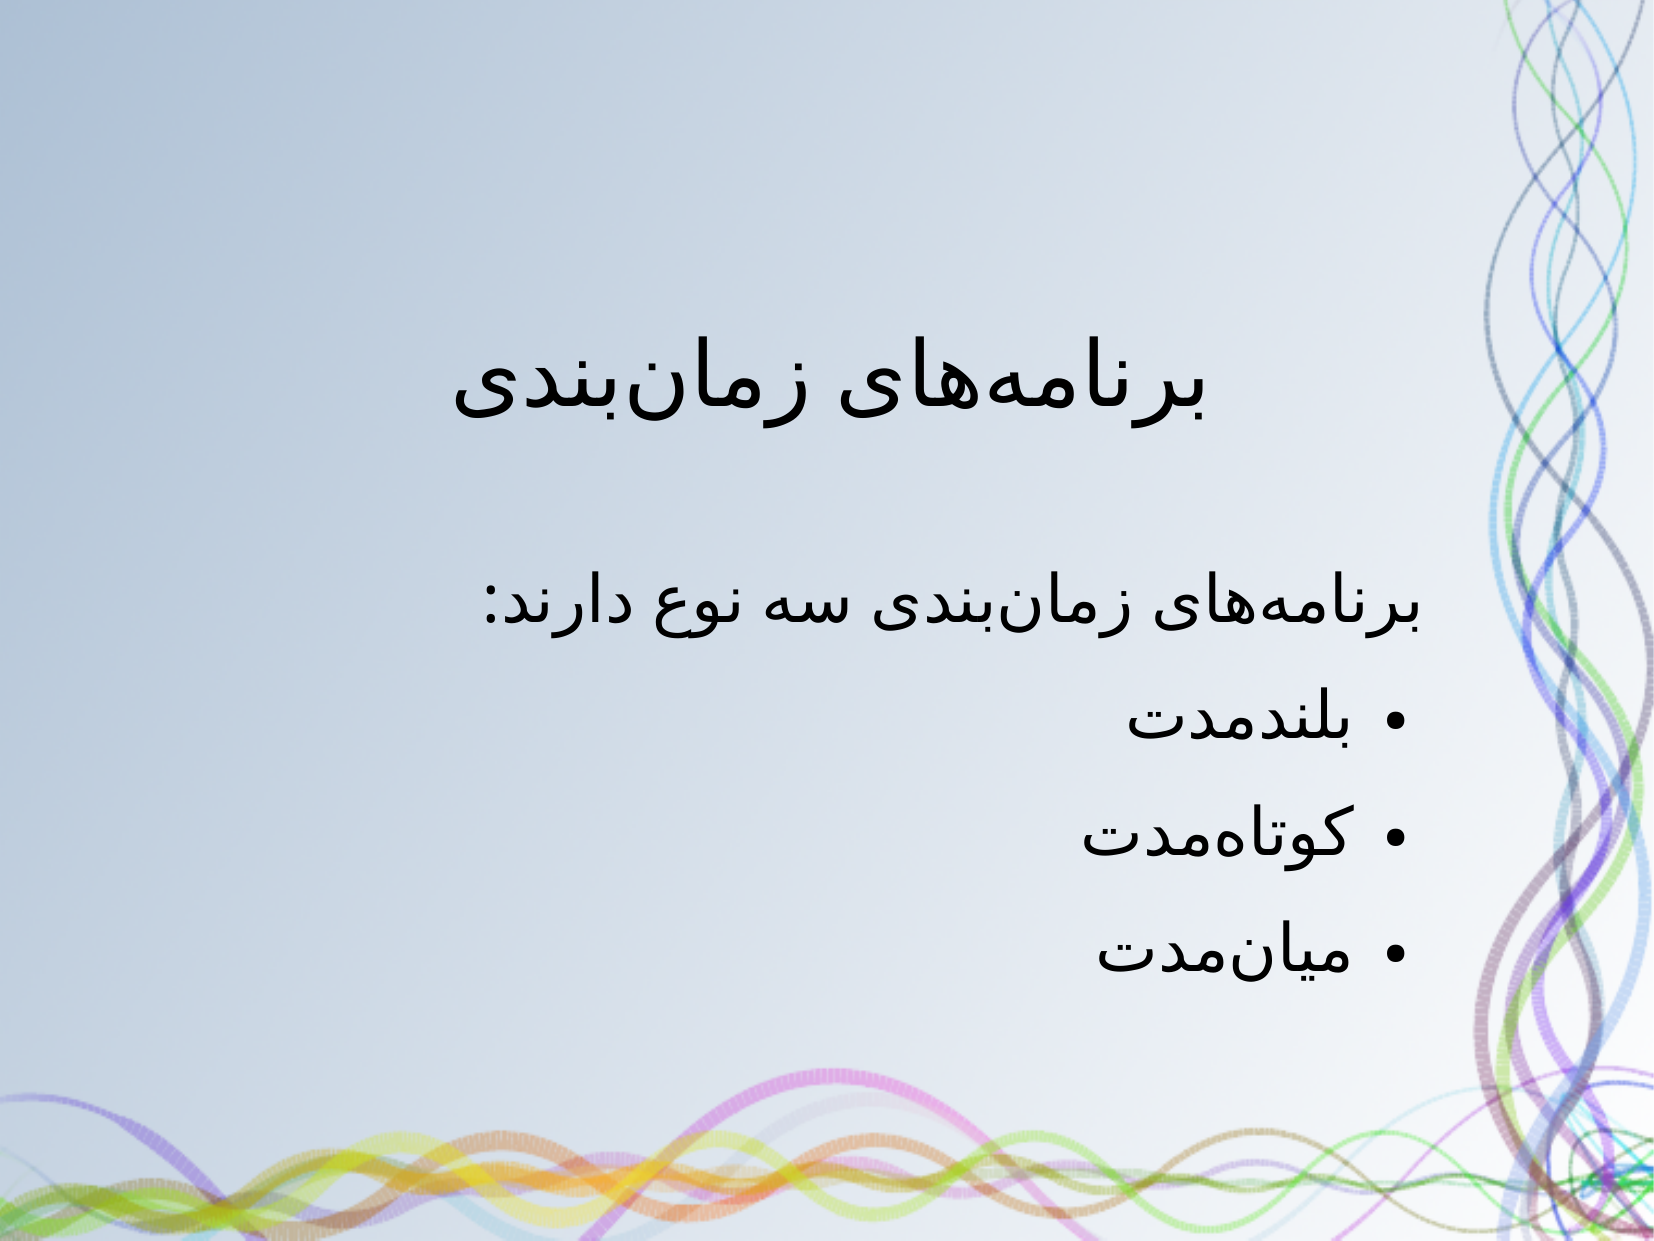

# برنامه‌های زمان‌بندی
برنامه‌های زمان‌بندی‌ سه نوع دارند:
بلندمدت
کوتاه‌مدت
میان‌مدت